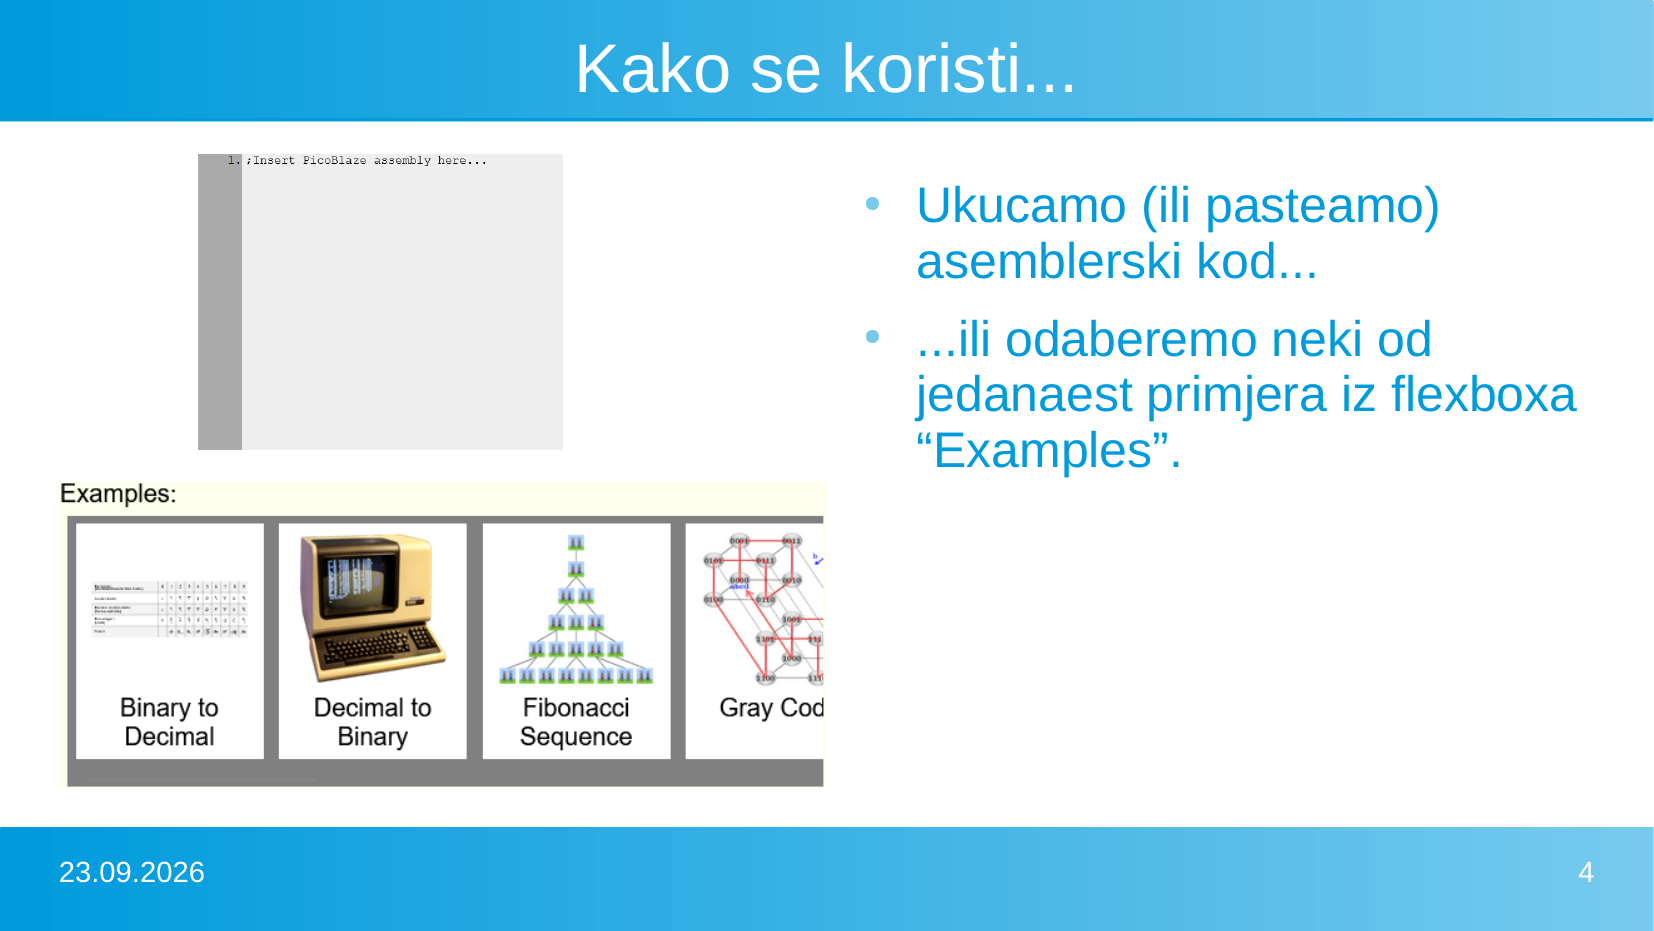

# Kako se koristi...
Ukucamo (ili pasteamo) asemblerski kod...
...ili odaberemo neki od jedanaest primjera iz flexboxa “Examples”.
4